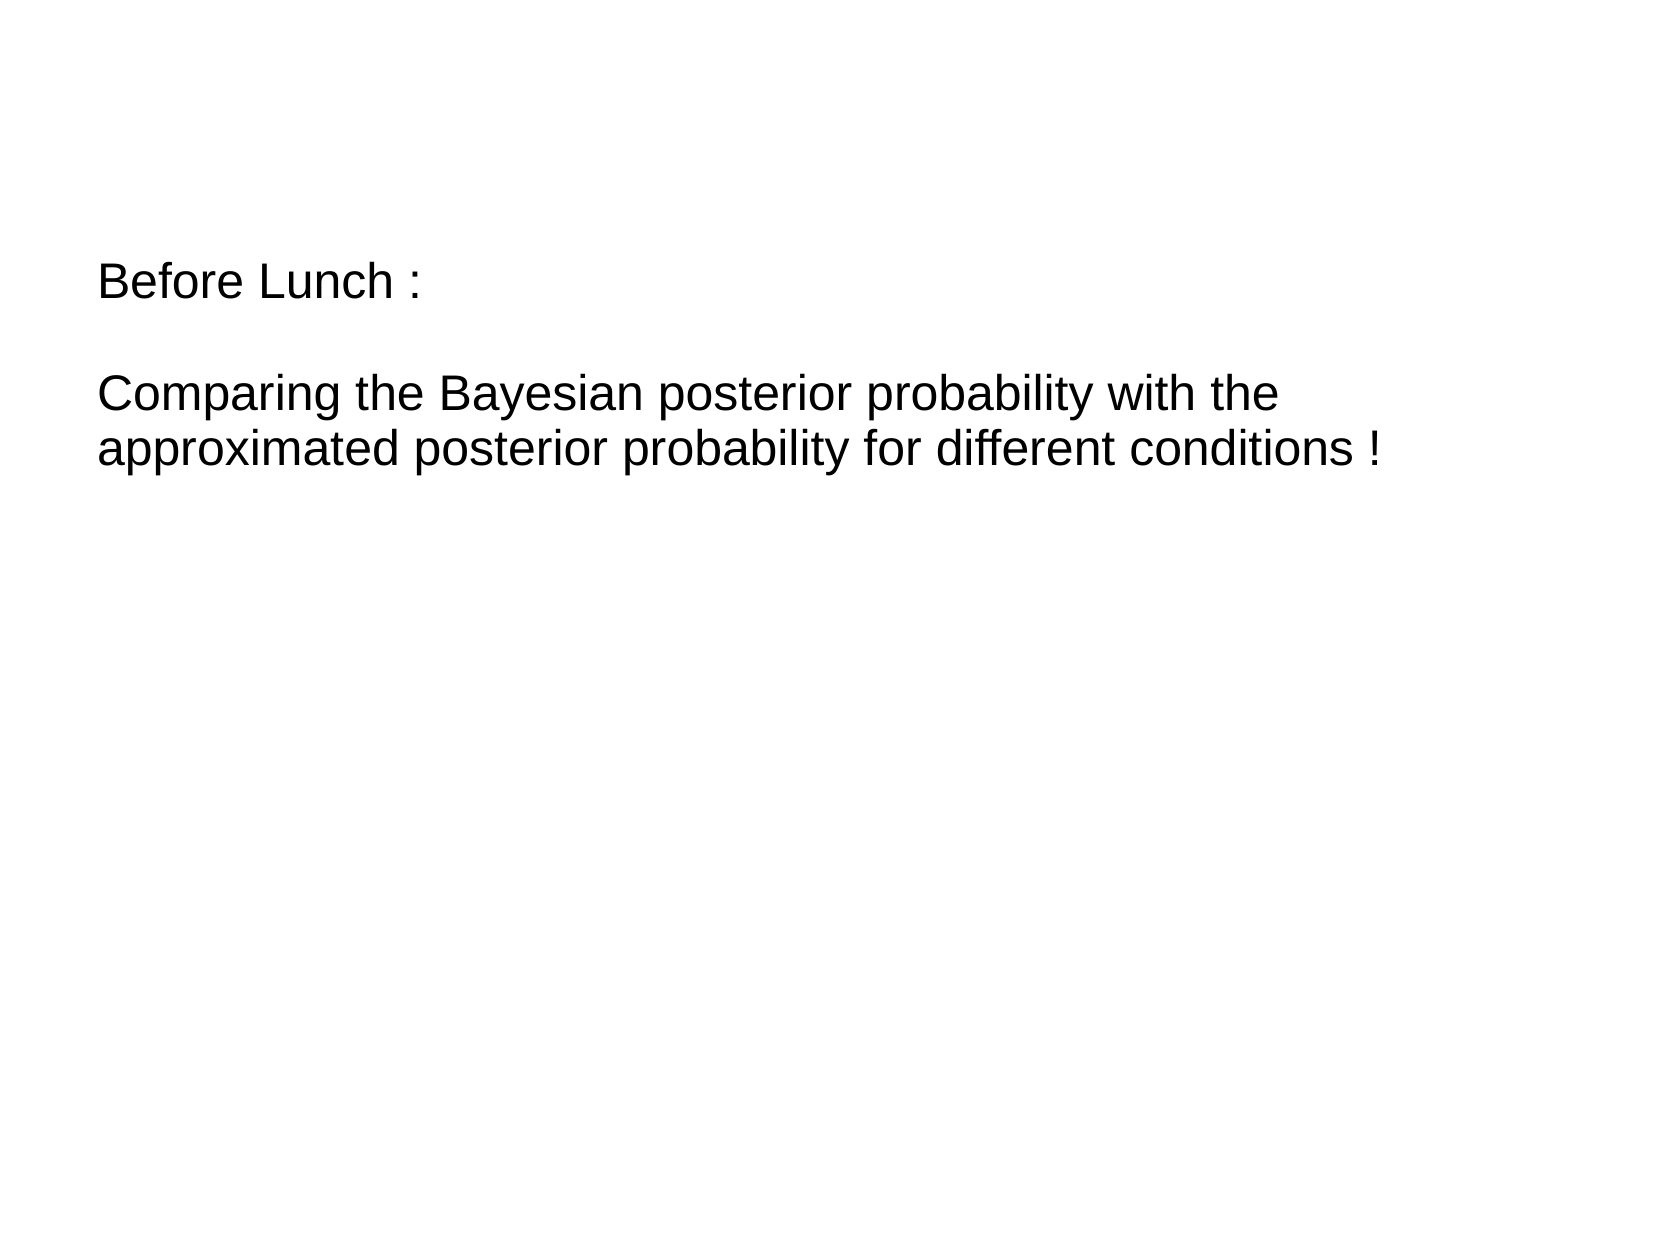

Before Lunch :
Comparing the Bayesian posterior probability with the approximated posterior probability for different conditions !